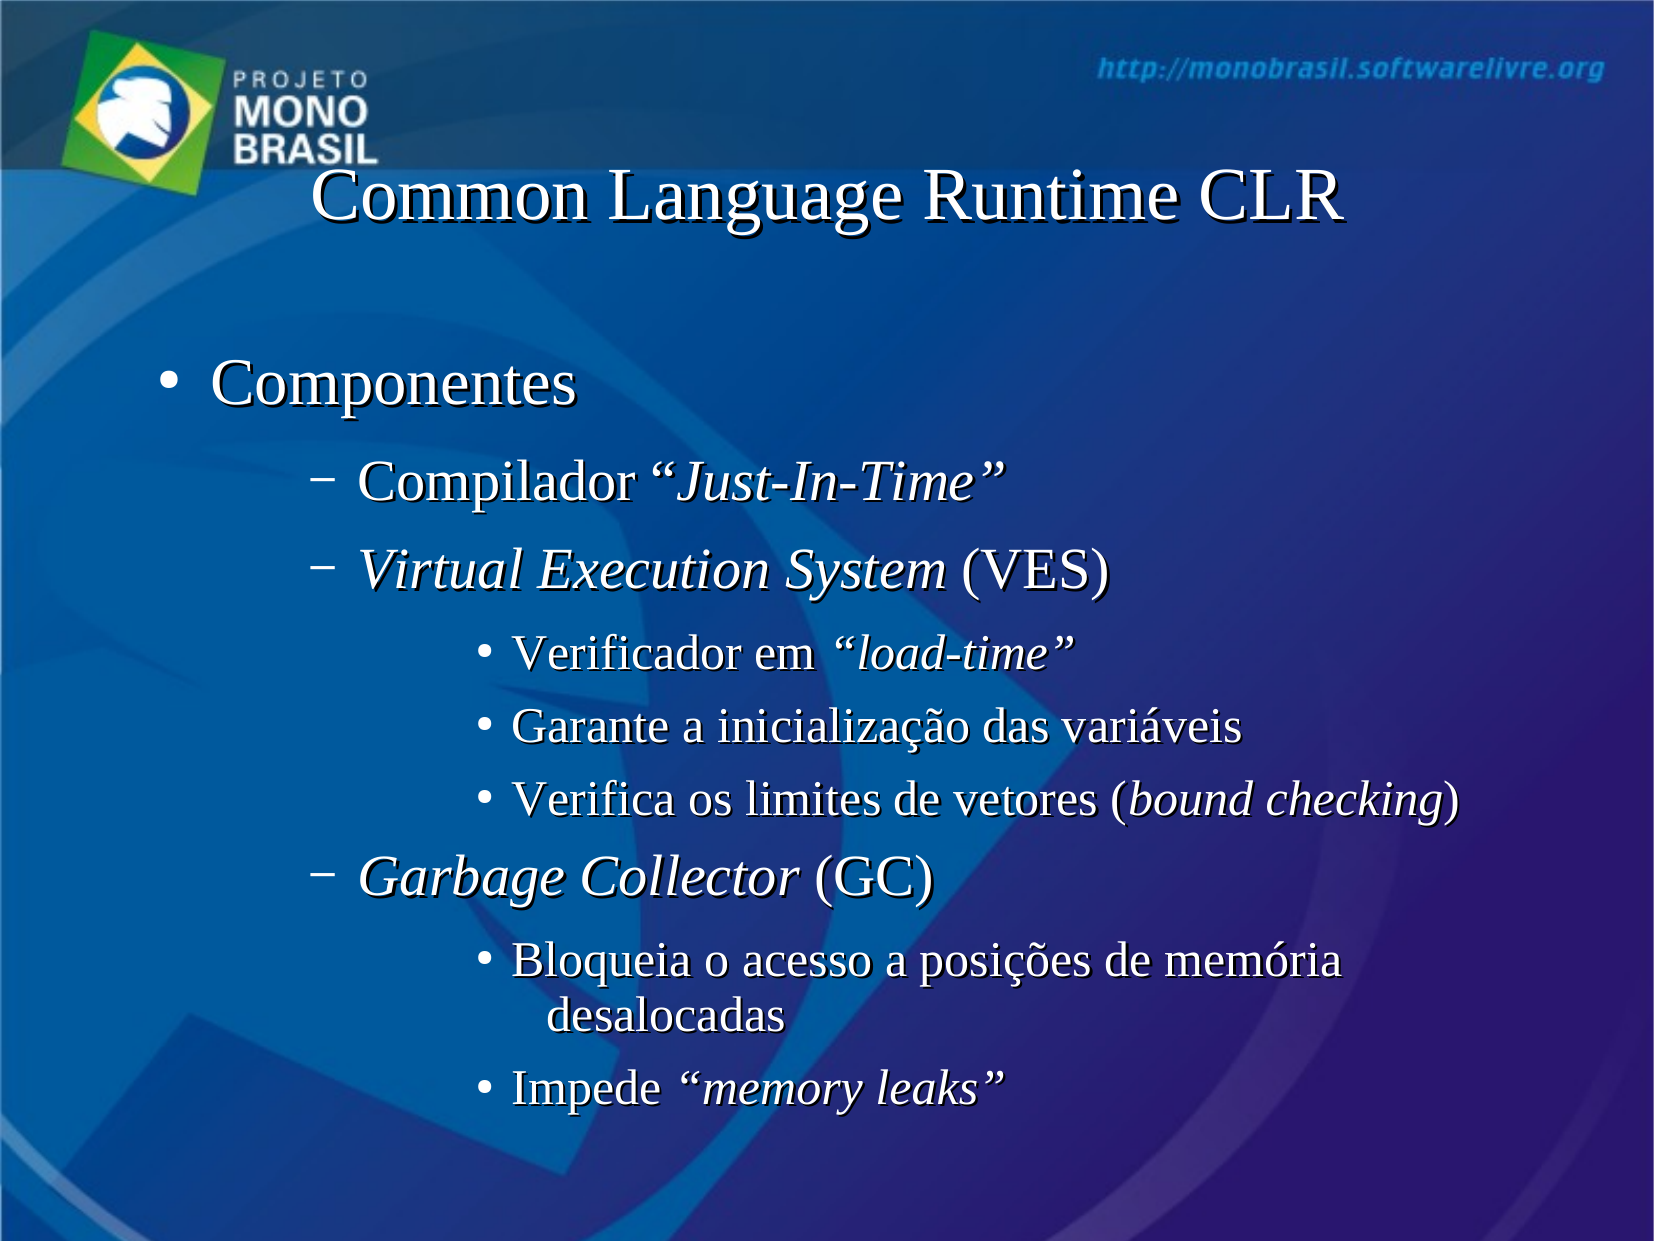

# Common Language Runtime CLR
Componentes
Compilador “Just-In-Time”
Virtual Execution System (VES)
Verificador em “load-time”
Garante a inicialização das variáveis
Verifica os limites de vetores (bound checking)
Garbage Collector (GC)
Bloqueia o acesso a posições de memória desalocadas
Impede “memory leaks”